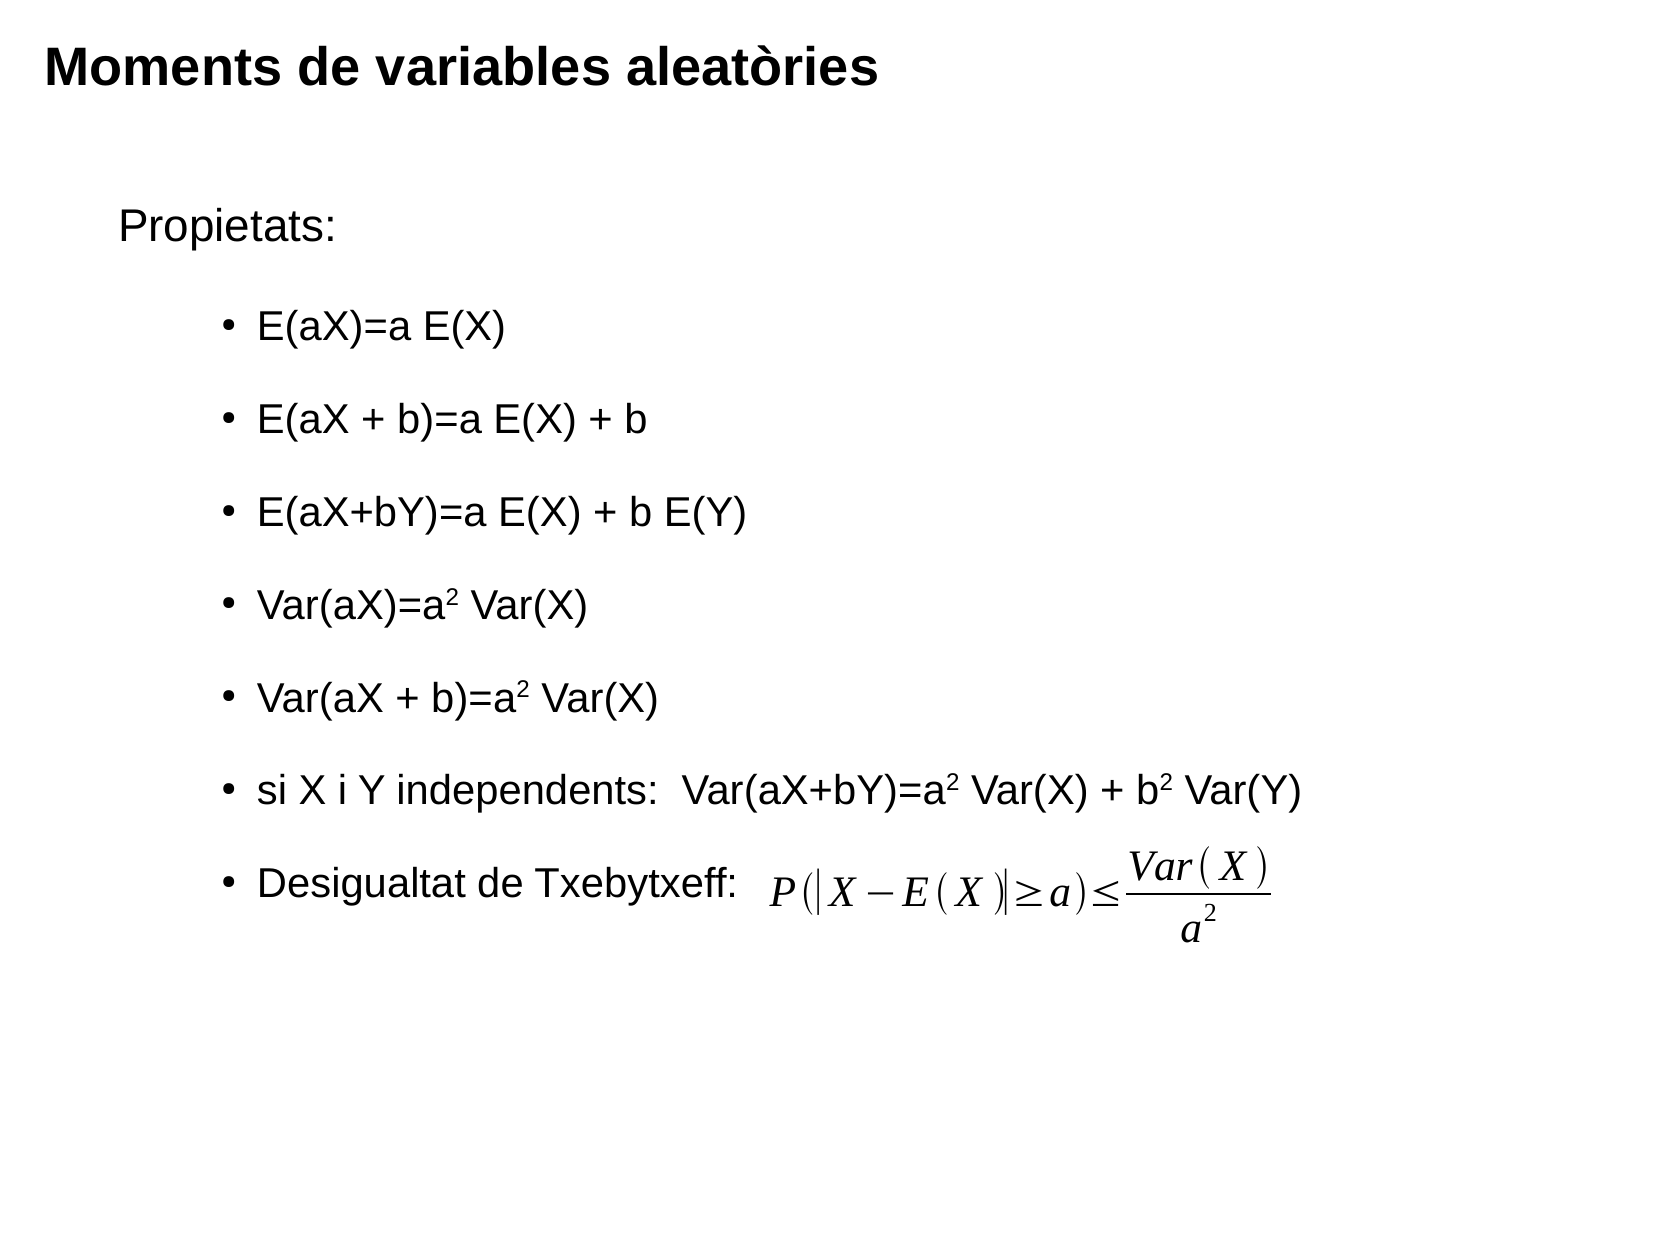

Moments de variables aleatòries
	Propietats:
E(aX)=a E(X)
E(aX + b)=a E(X) + b
E(aX+bY)=a E(X) + b E(Y)
Var(aX)=a2 Var(X)
Var(aX + b)=a2 Var(X)
si X i Y independents: Var(aX+bY)=a2 Var(X) + b2 Var(Y)
Desigualtat de Txebytxeff: